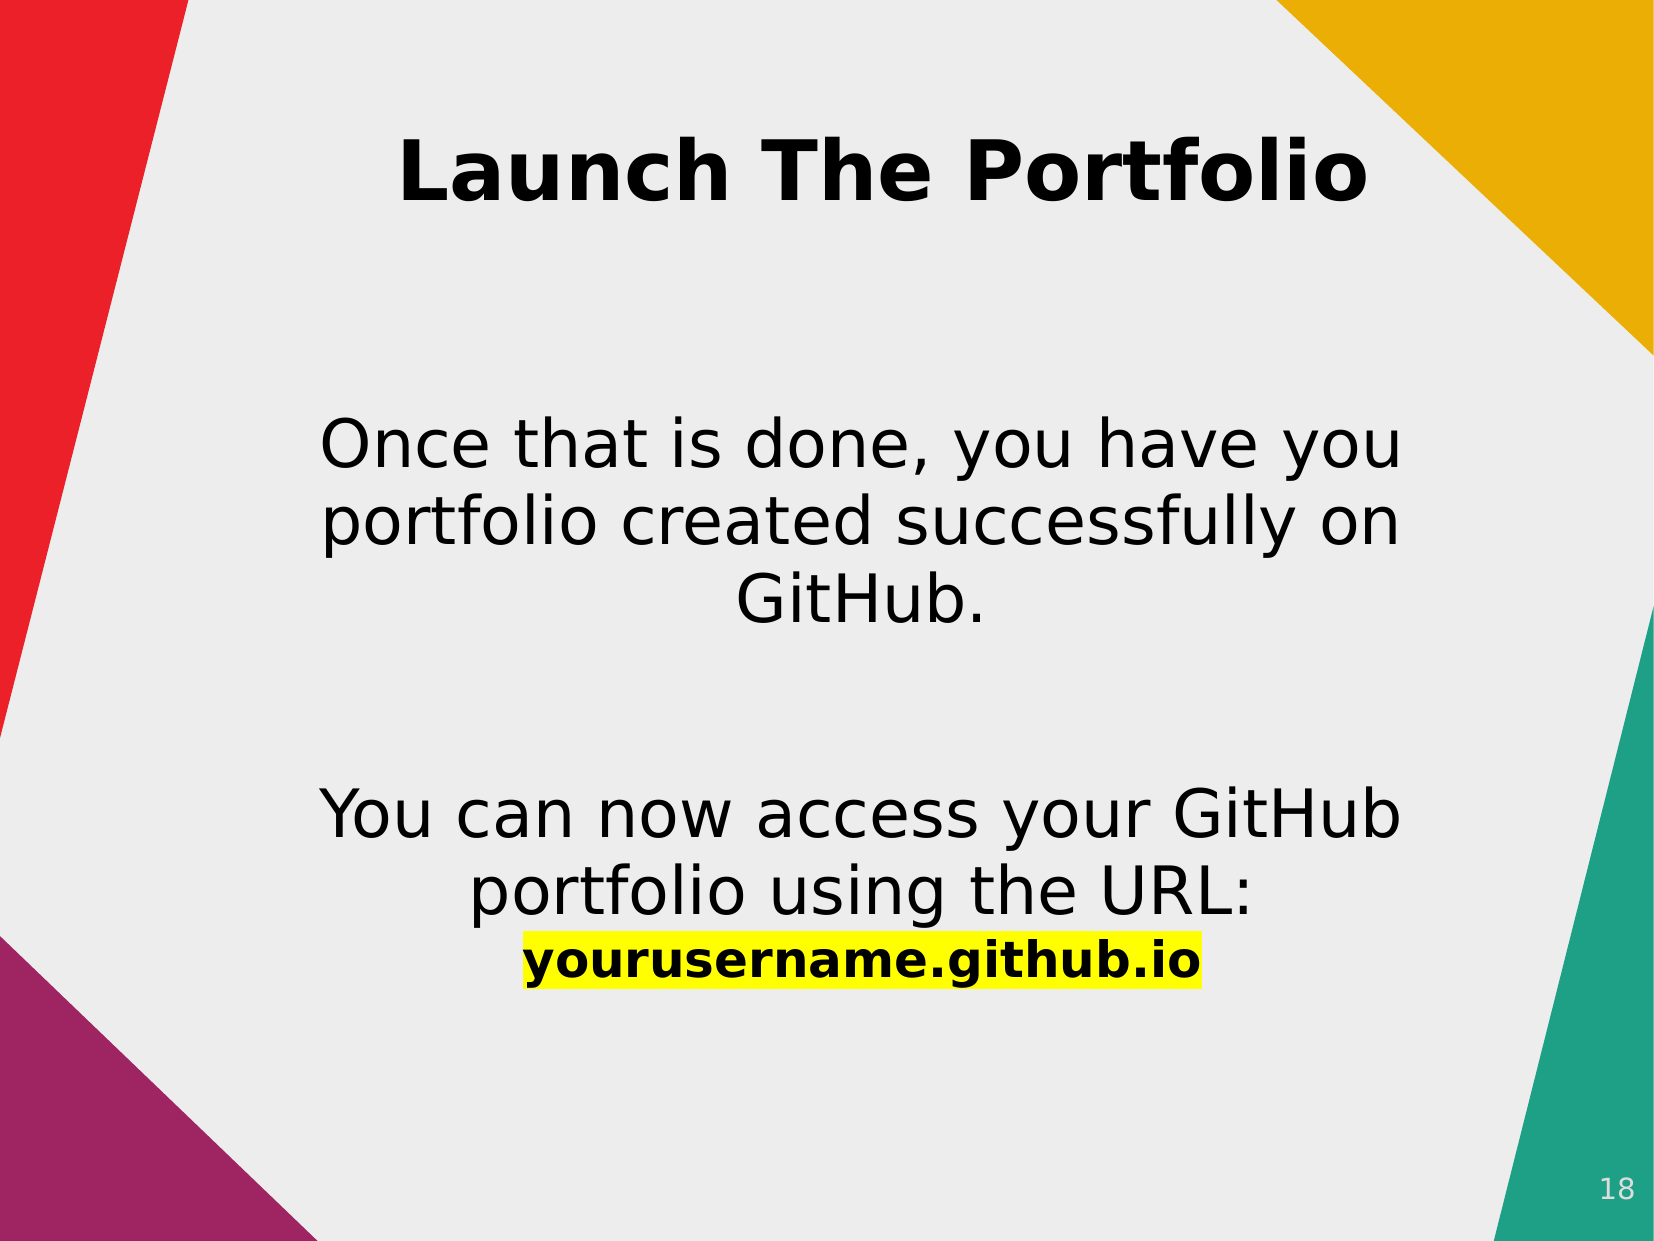

# Launch The Portfolio
Once that is done, you have you portfolio created successfully on GitHub.
You can now access your GitHub portfolio using the URL: yourusername.github.io
18